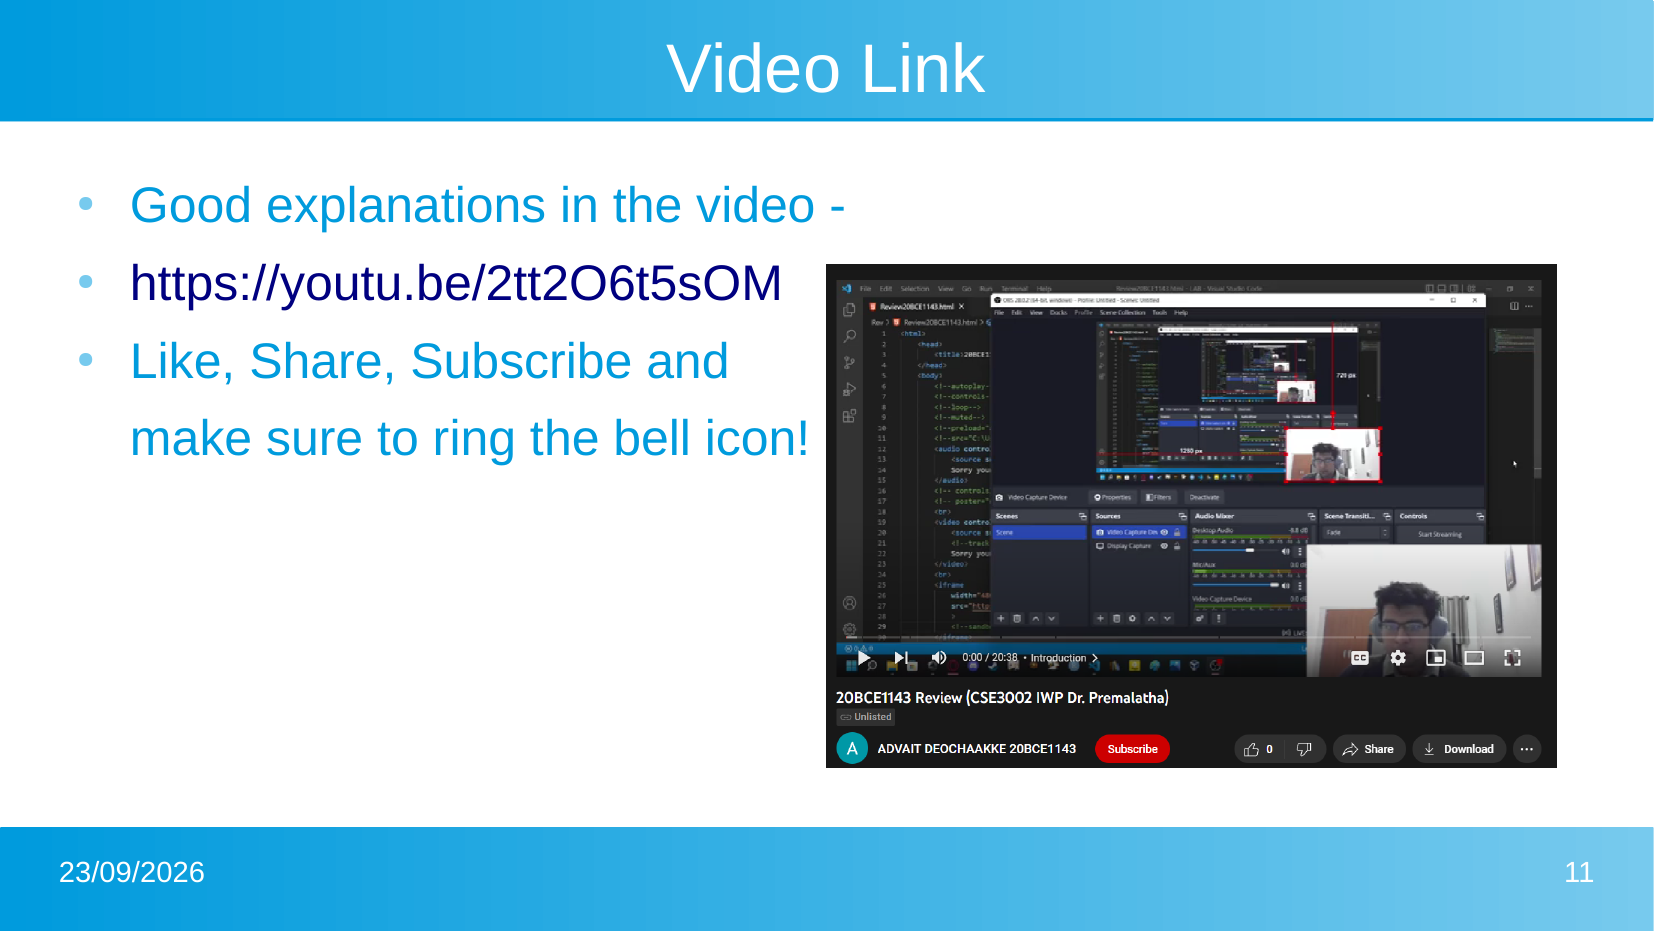

# Video Link
Good explanations in the video -
https://youtu.be/2tt2O6t5sOM
Like, Share, Subscribe and
make sure to ring the bell icon!
11